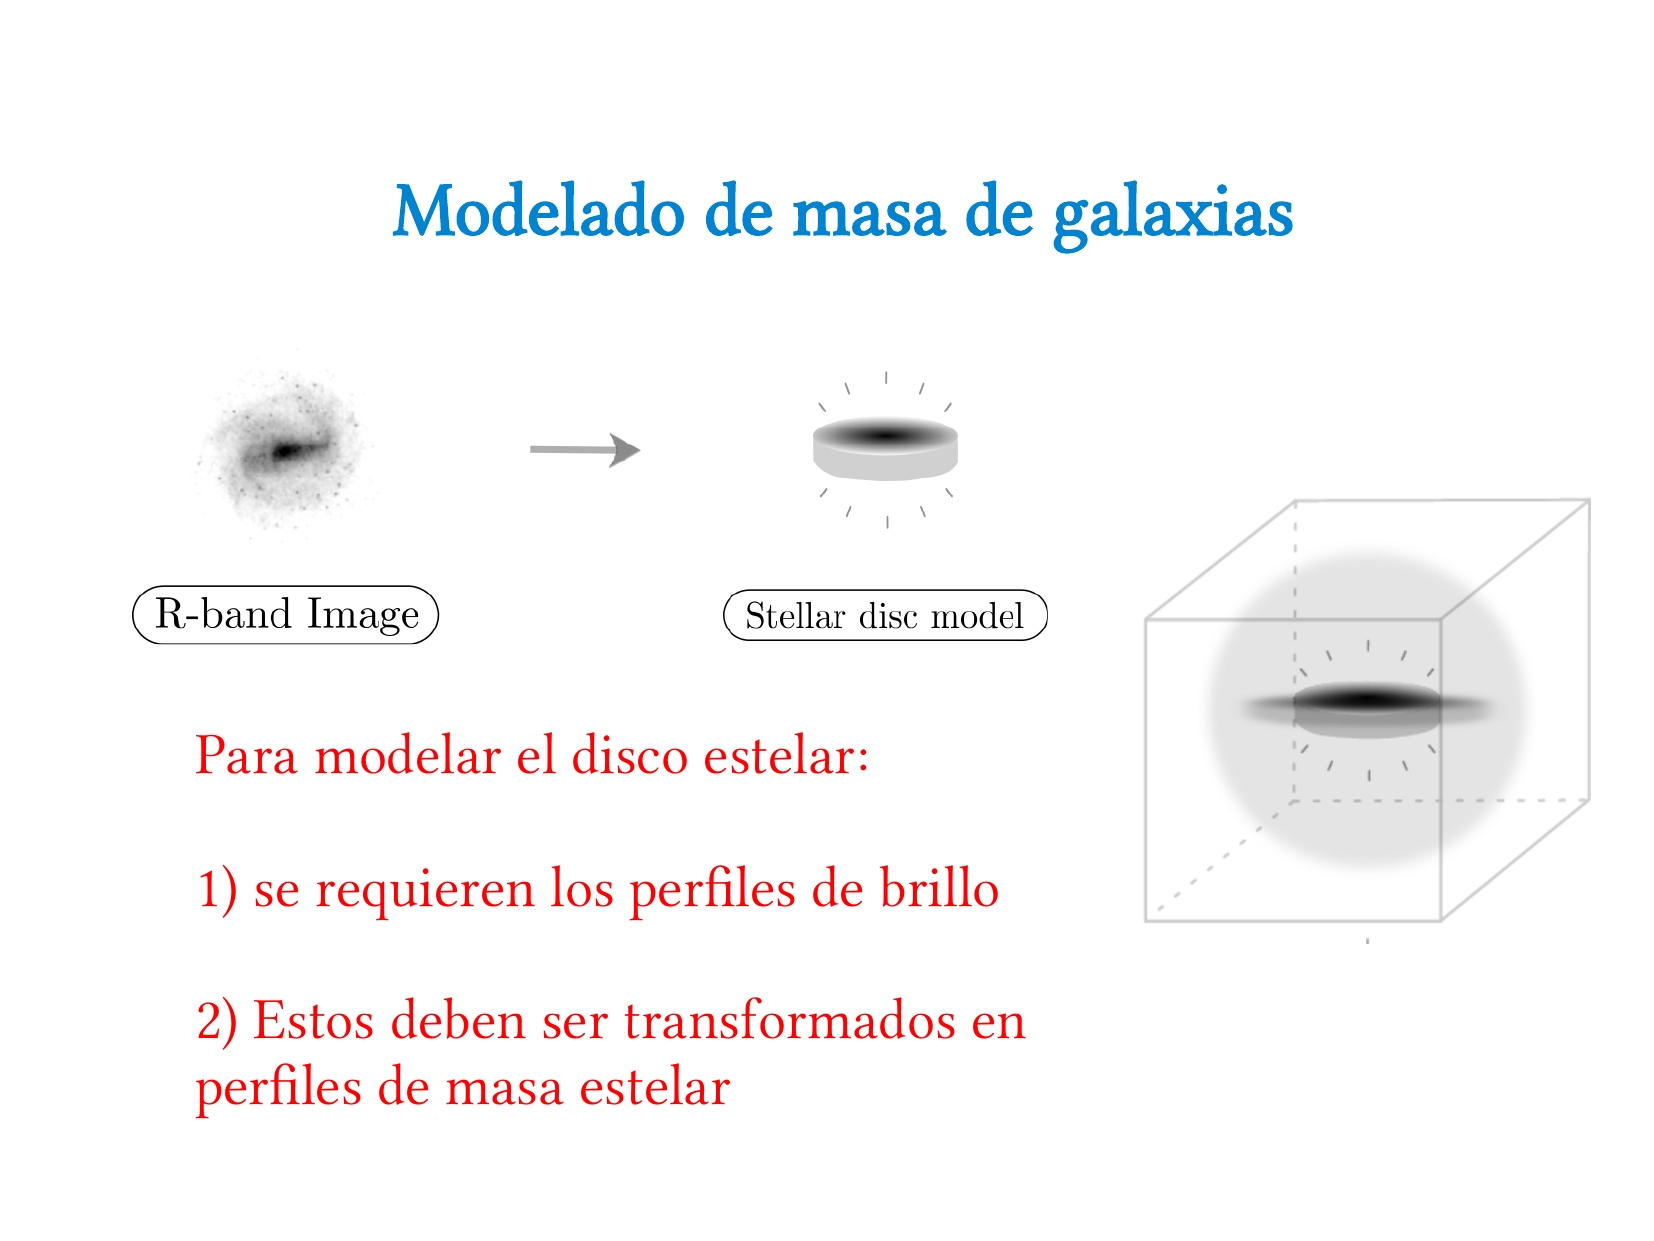

# Modelado de masa de galaxias
Para modelar el disco estelar:
1) se requieren los perfiles de brillo
2) Estos deben ser transformados en perfiles de masa estelar